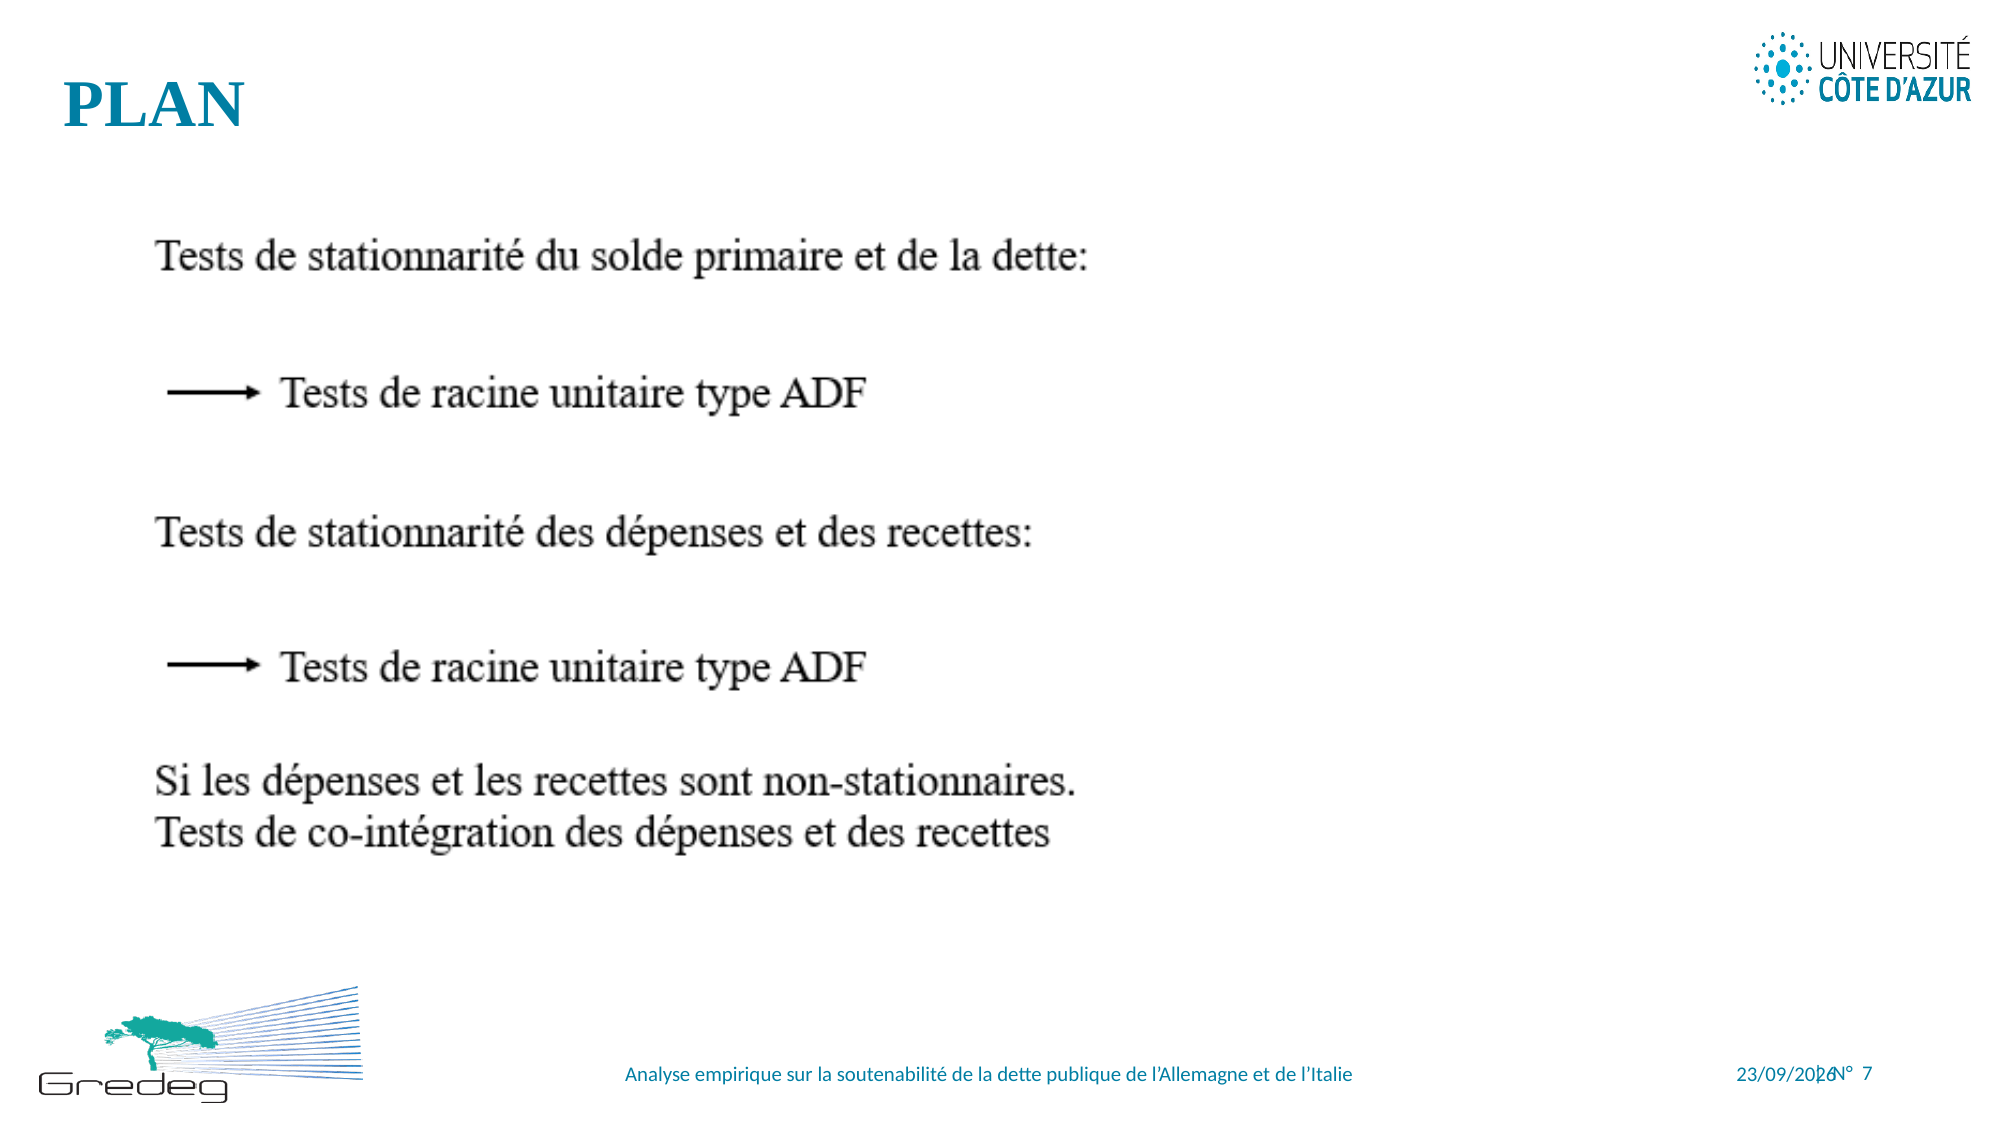

# PLAN
Analyse empirique sur la soutenabilité de la dette publique de l’Allemagne et de l’Italie
| N° 7